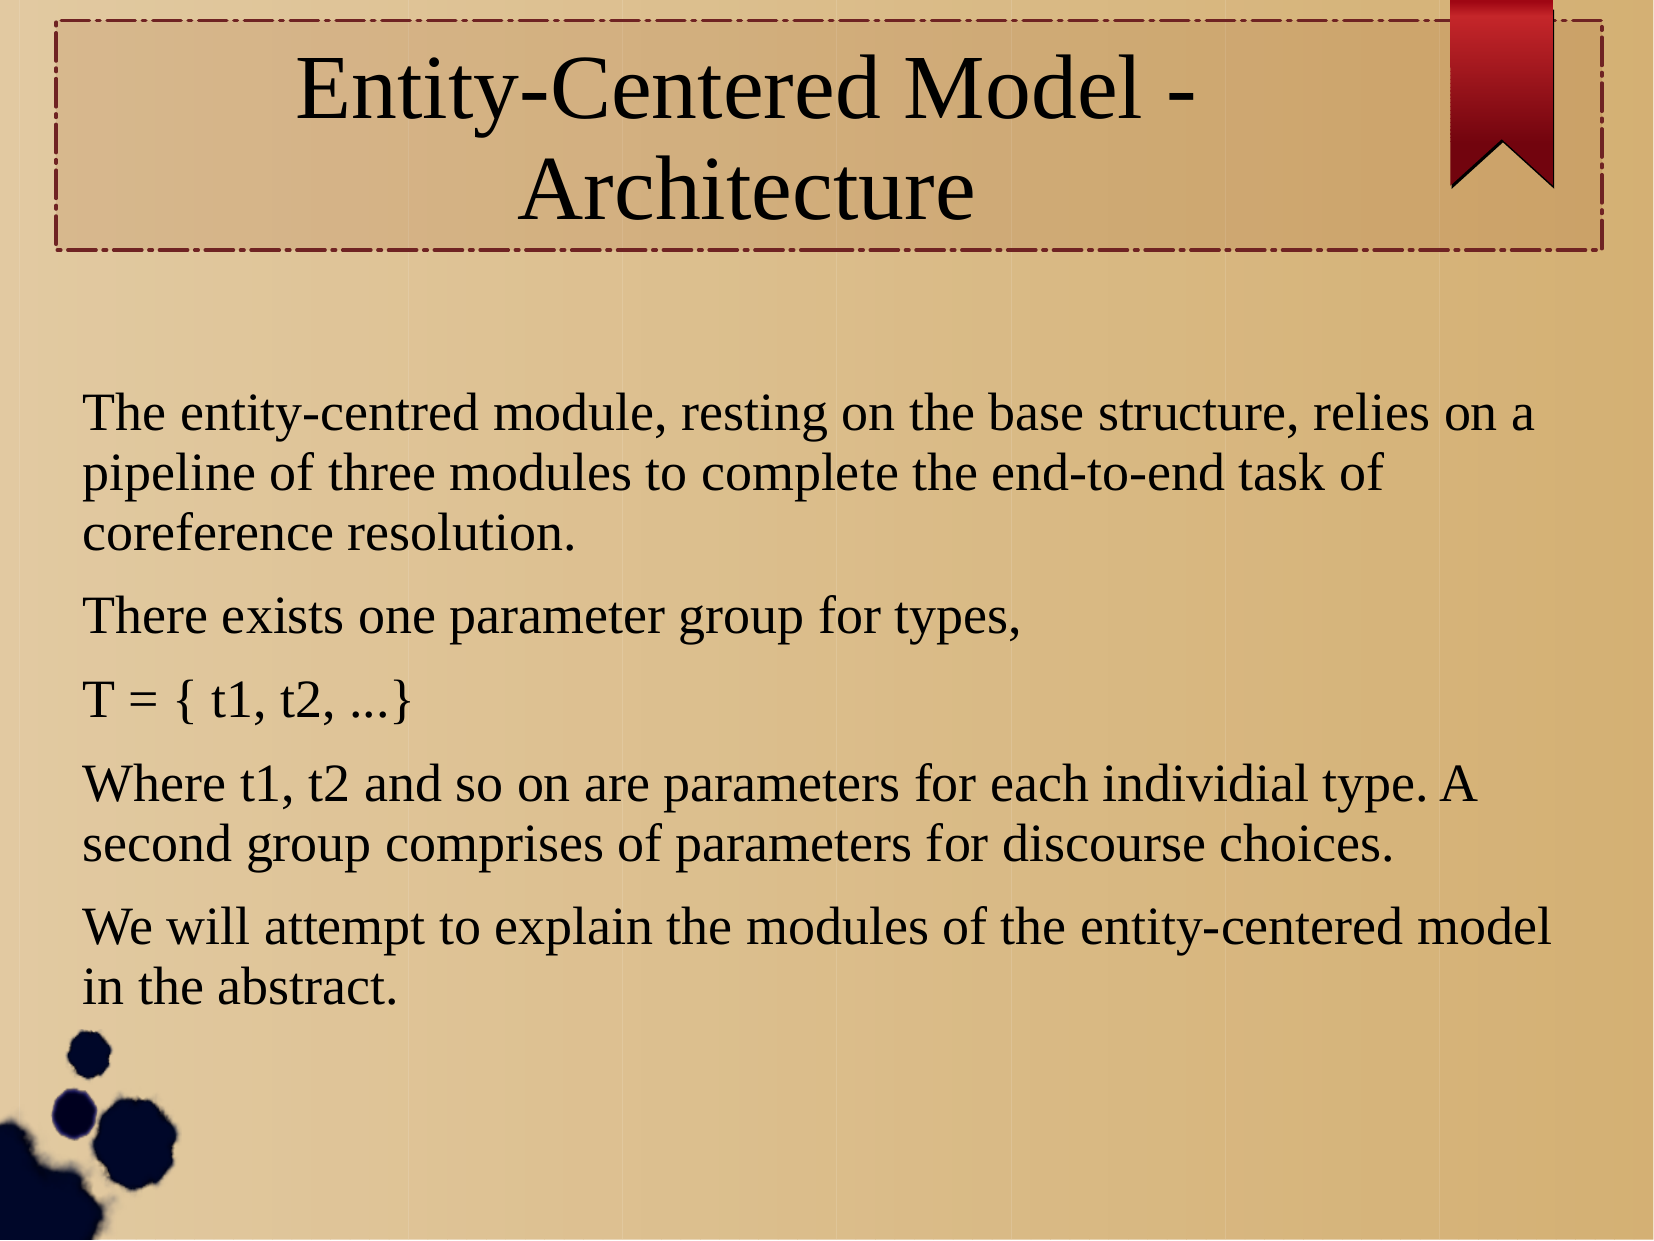

# Entity-Centered Model - Architecture
The entity-centred module, resting on the base structure, relies on a pipeline of three modules to complete the end-to-end task of coreference resolution.
There exists one parameter group for types,
T = { t1, t2, ...}
Where t1, t2 and so on are parameters for each individial type. A second group comprises of parameters for discourse choices.
We will attempt to explain the modules of the entity-centered model in the abstract.